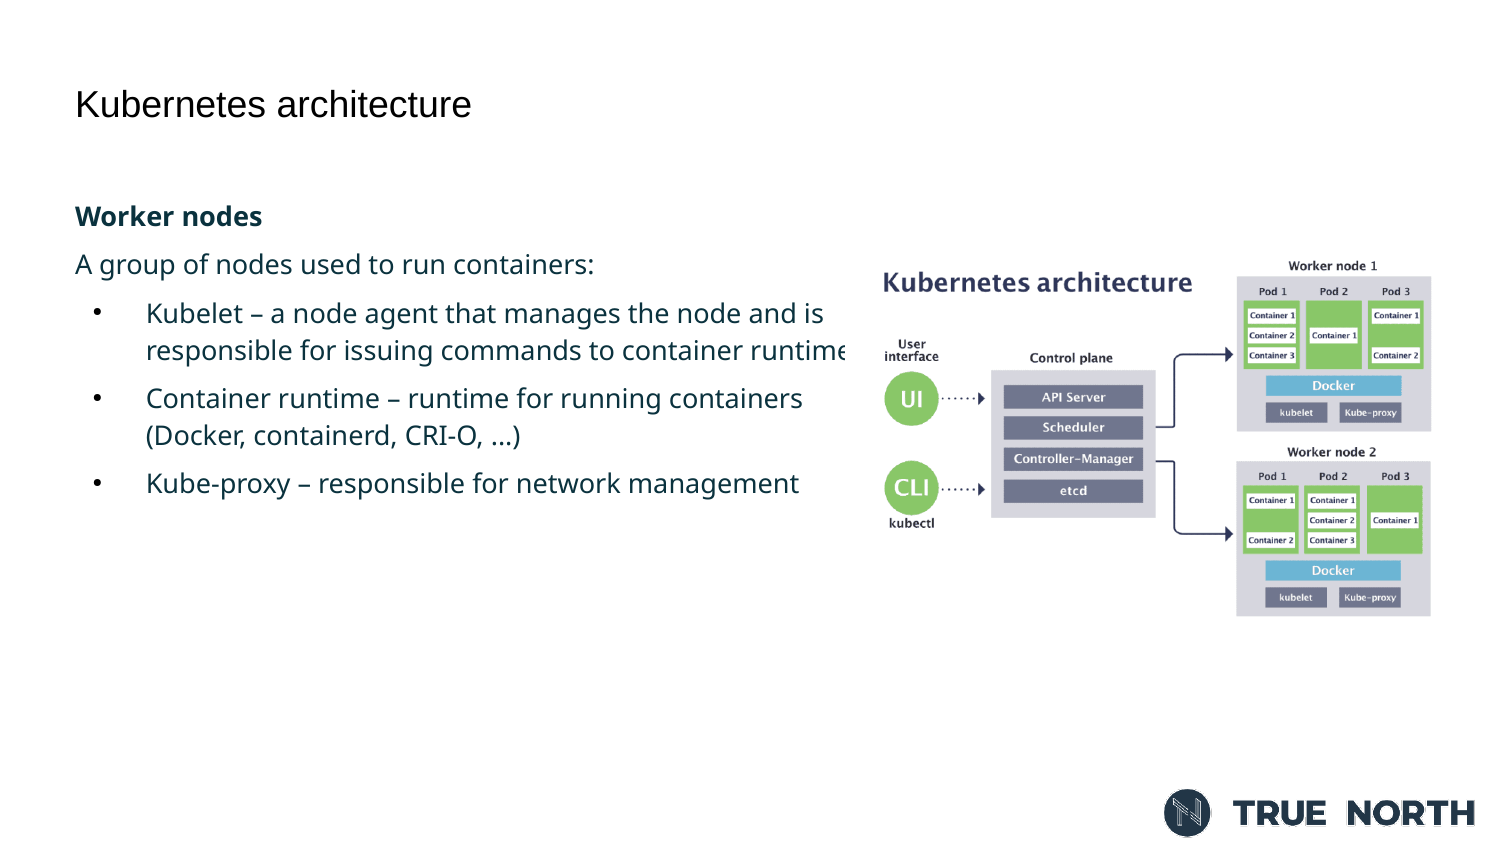

# Kubernetes architecture
Worker nodes
A group of nodes used to run containers:
Kubelet – a node agent that manages the node and is responsible for issuing commands to container runtime
Container runtime – runtime for running containers (Docker, containerd, CRI-O, ...)
Kube-proxy – responsible for network management